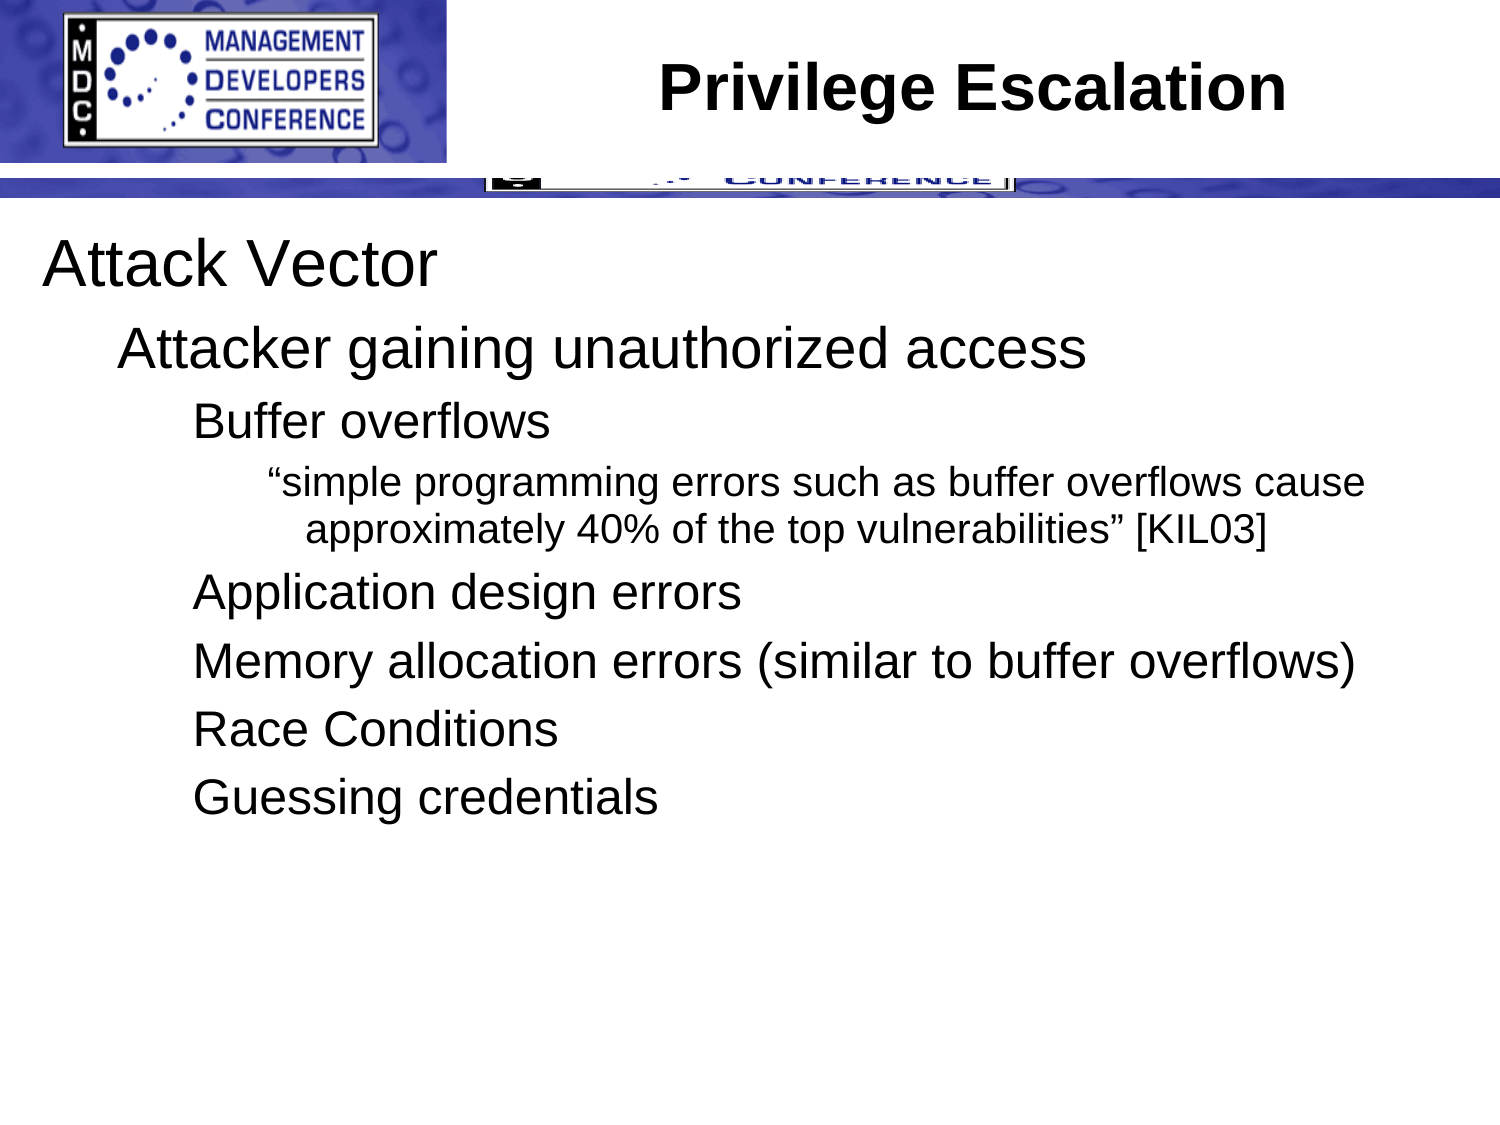

# Privilege Escalation
Attack Vector
Attacker gaining unauthorized access
Buffer overflows
“simple programming errors such as buffer overflows cause approximately 40% of the top vulnerabilities” [KIL03]
Application design errors
Memory allocation errors (similar to buffer overflows)
Race Conditions
Guessing credentials